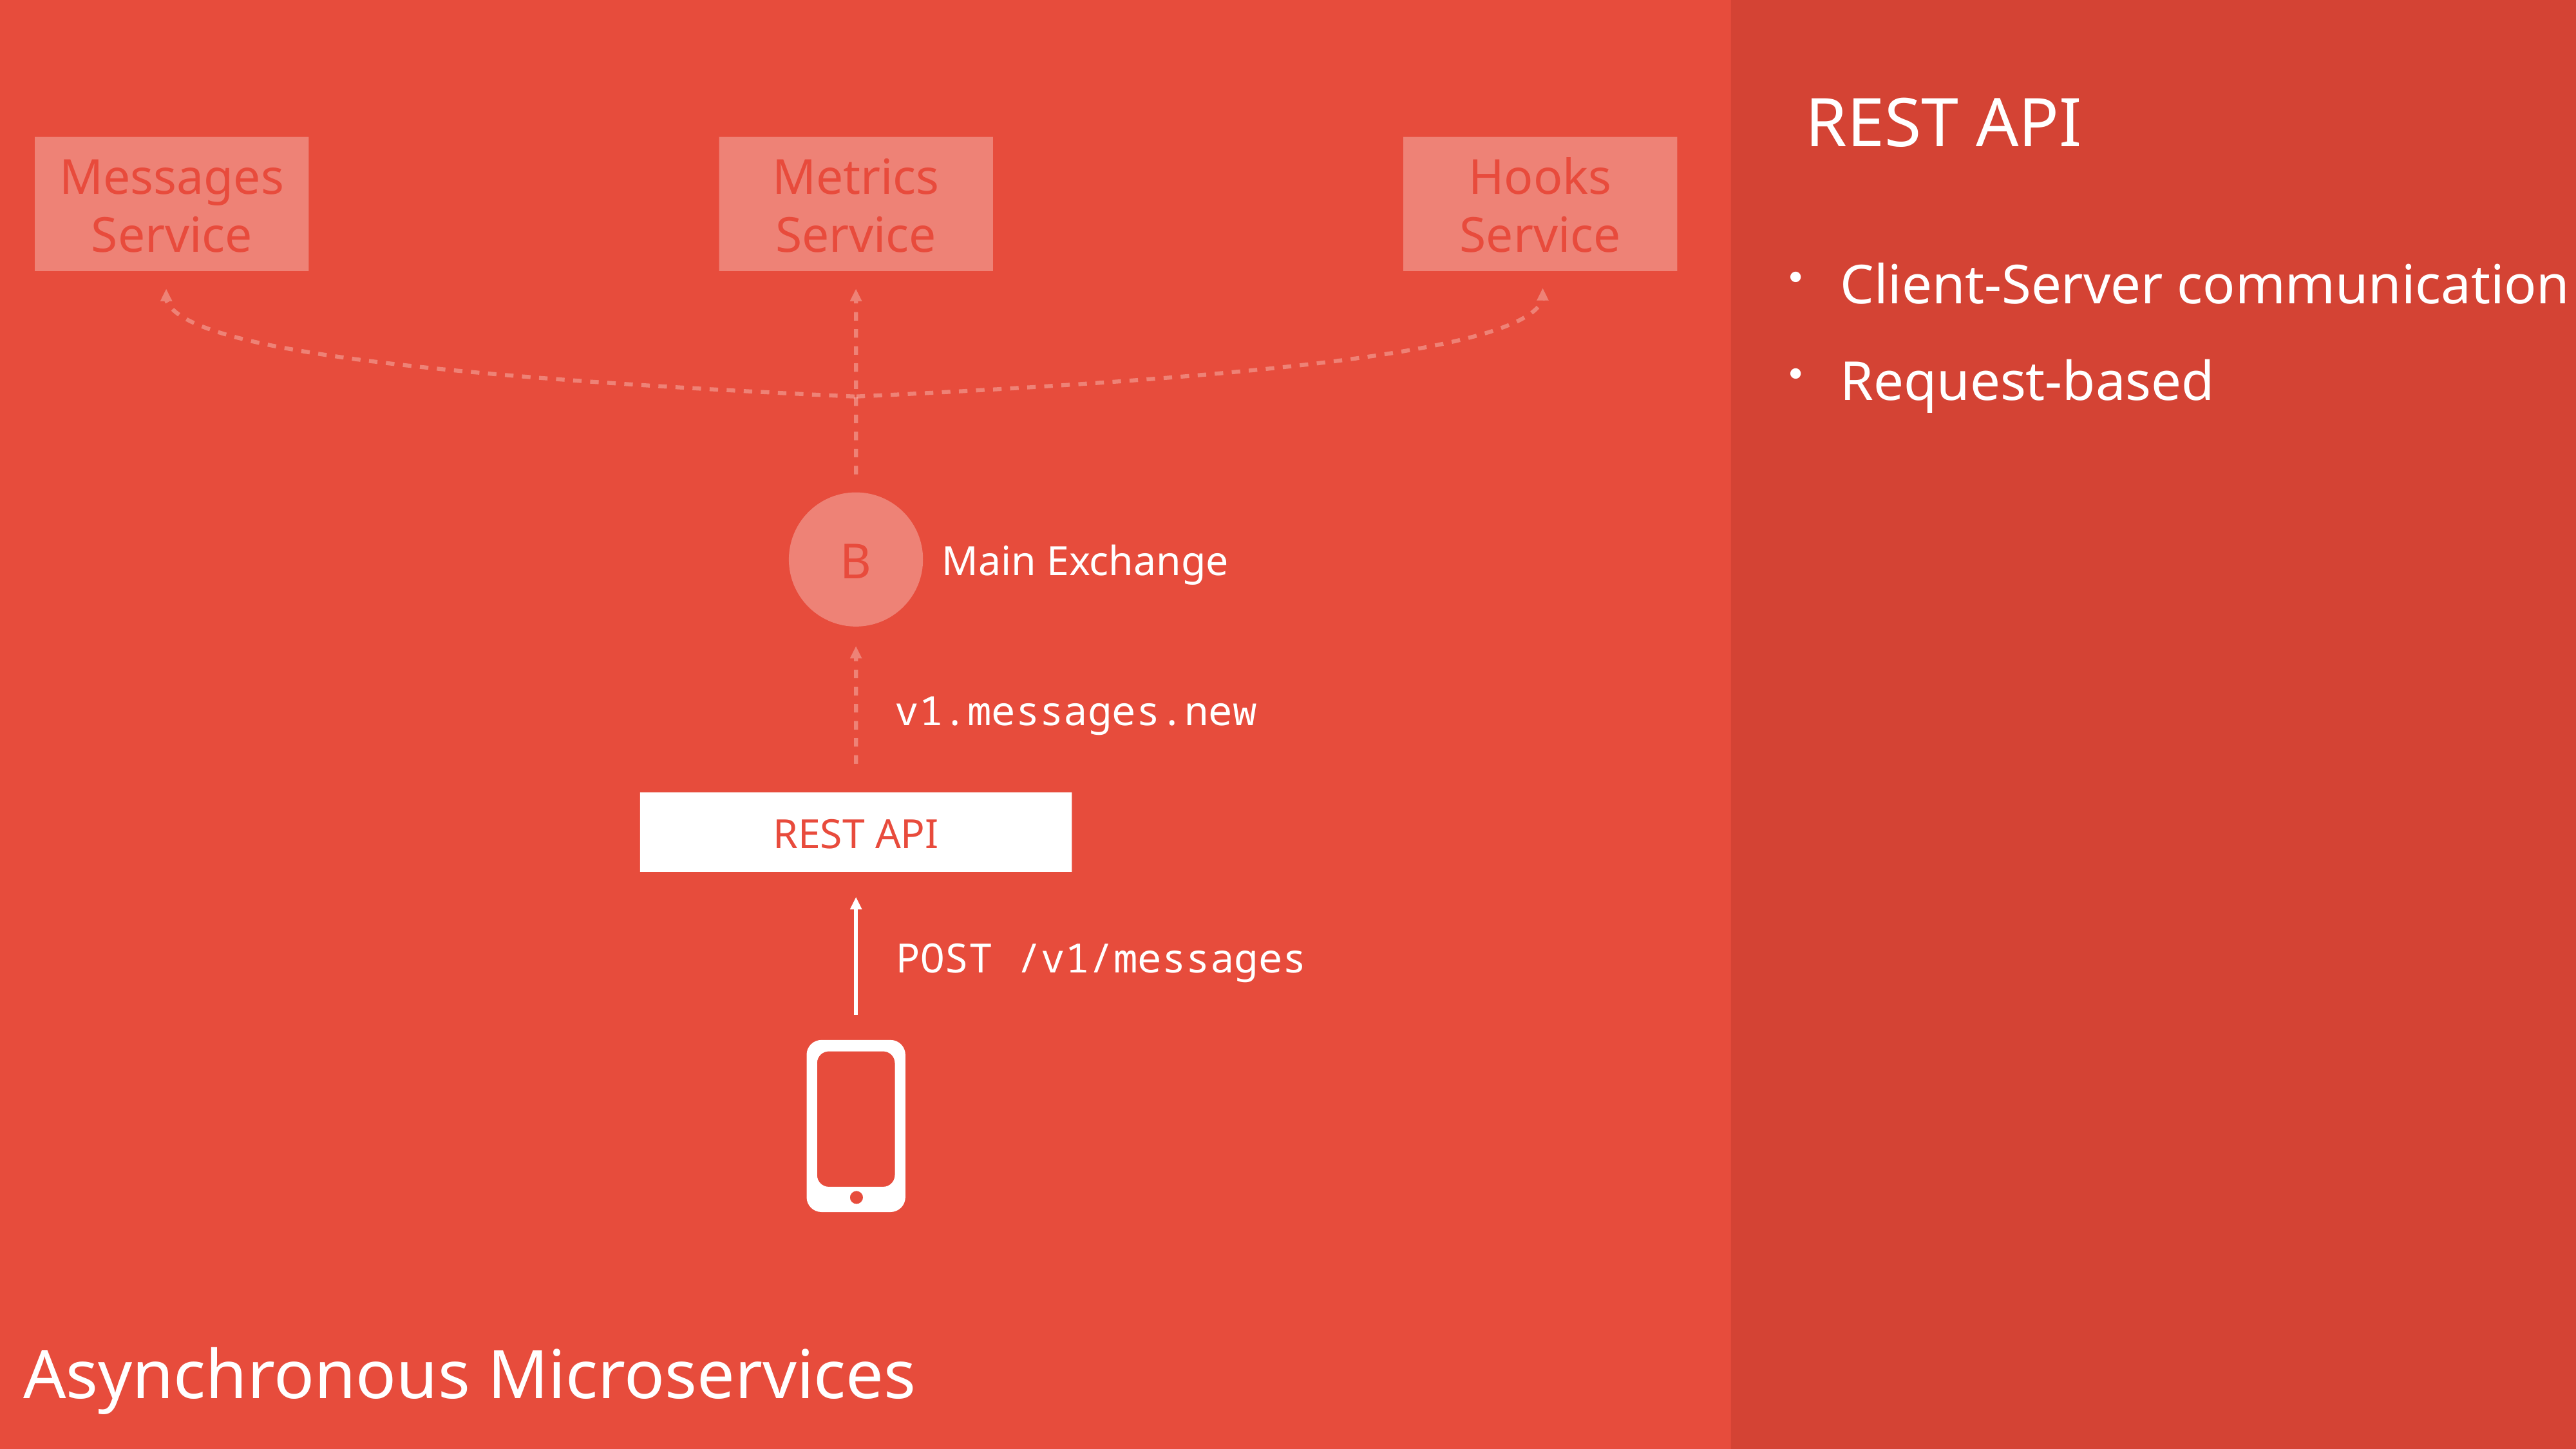

REST API
Messages
Service
Metrics
Service
Hooks
Service
Client-Server communication
Request-based
B
Main Exchange
v1.messages.new
REST API
POST /v1/messages
Asynchronous Microservices